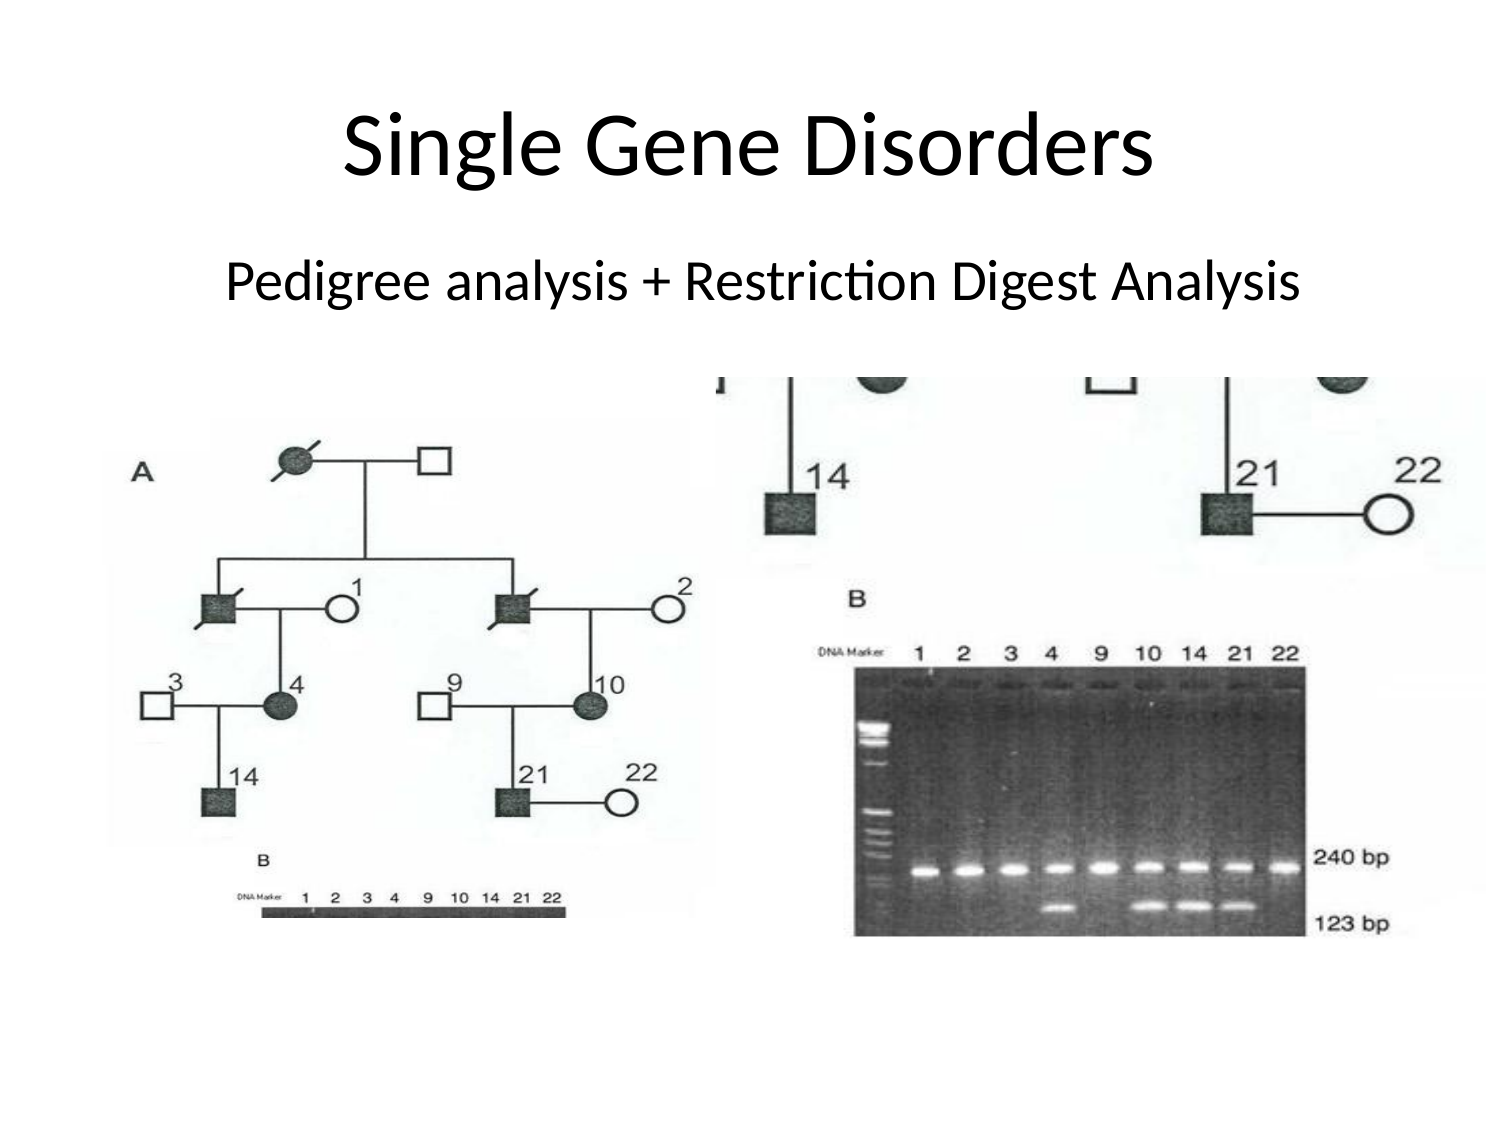

# Single Gene Disorders
Pedigree analysis + Restriction Digest Analysis